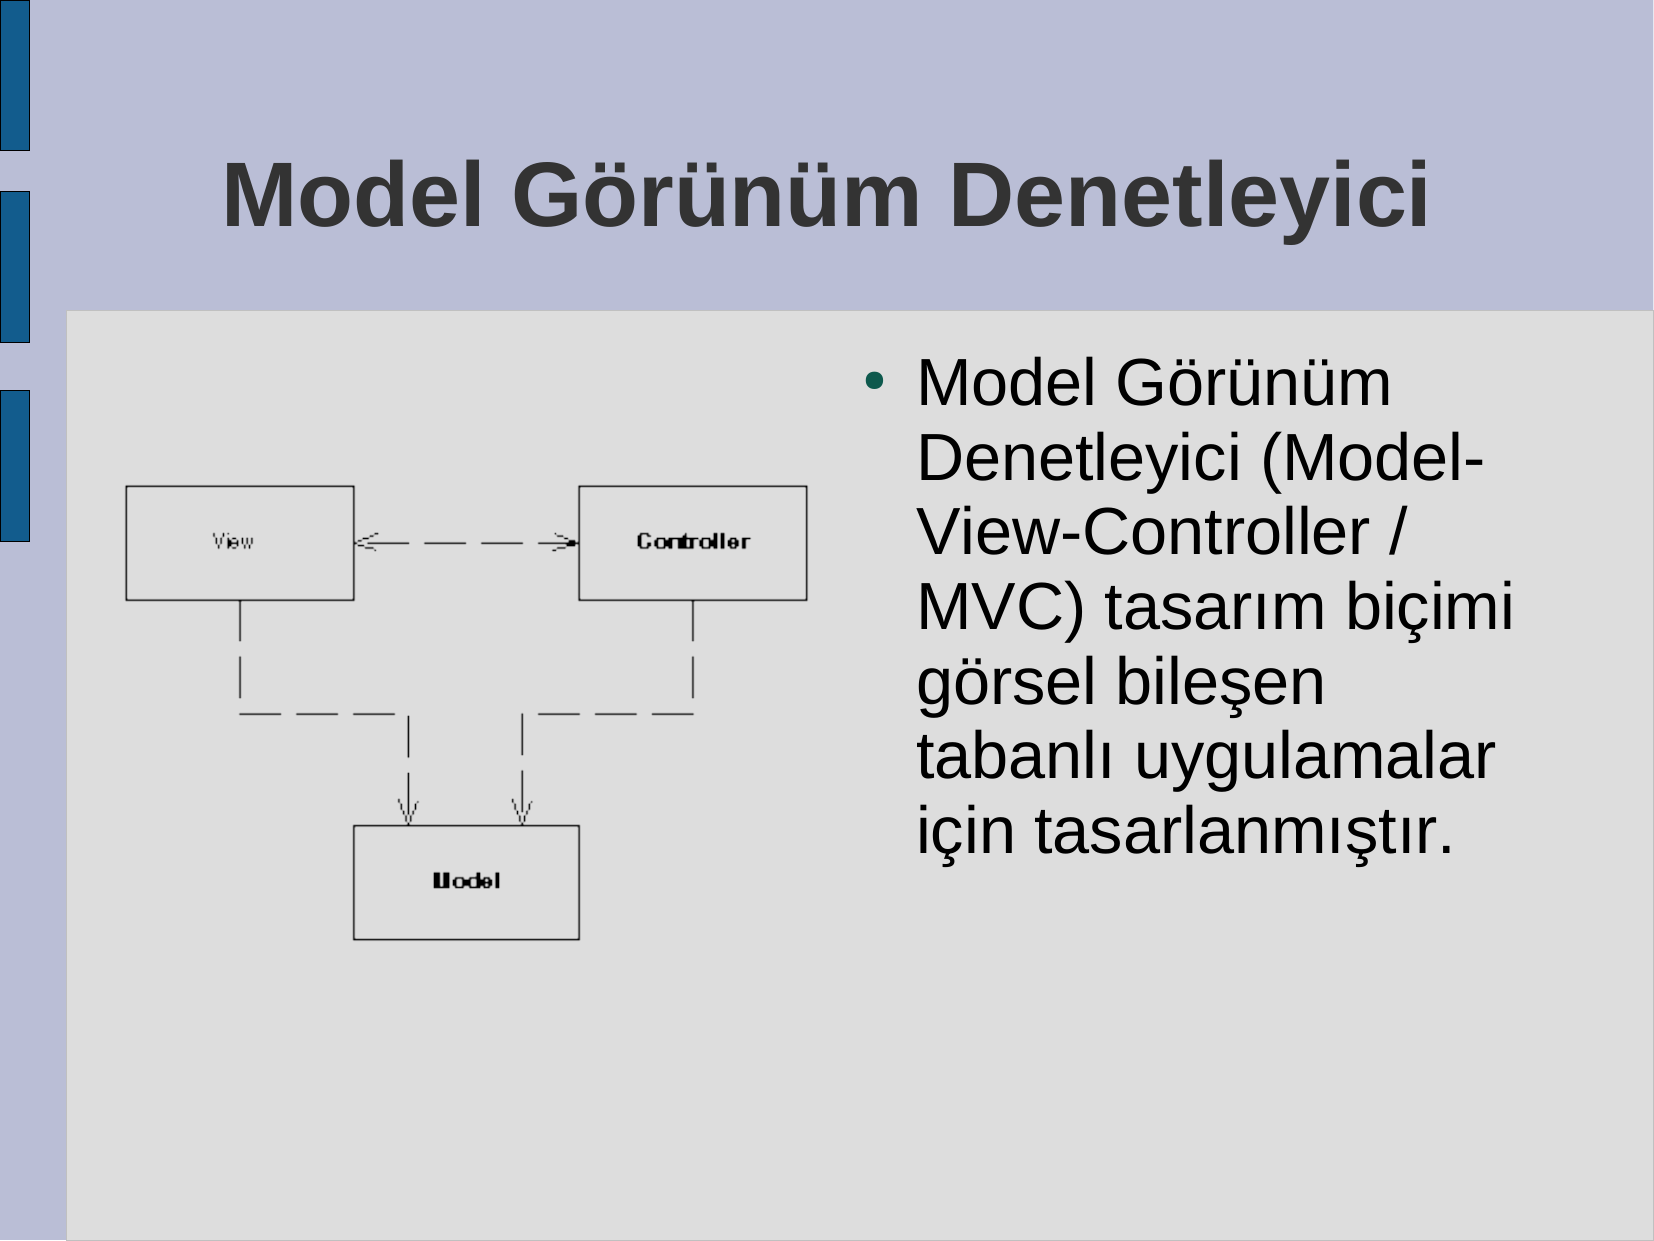

# Model Görünüm Denetleyici
Model Görünüm Denetleyici (Model-View-Controller / MVC) tasarım biçimi görsel bileşen tabanlı uygulamalar için tasarlanmıştır.